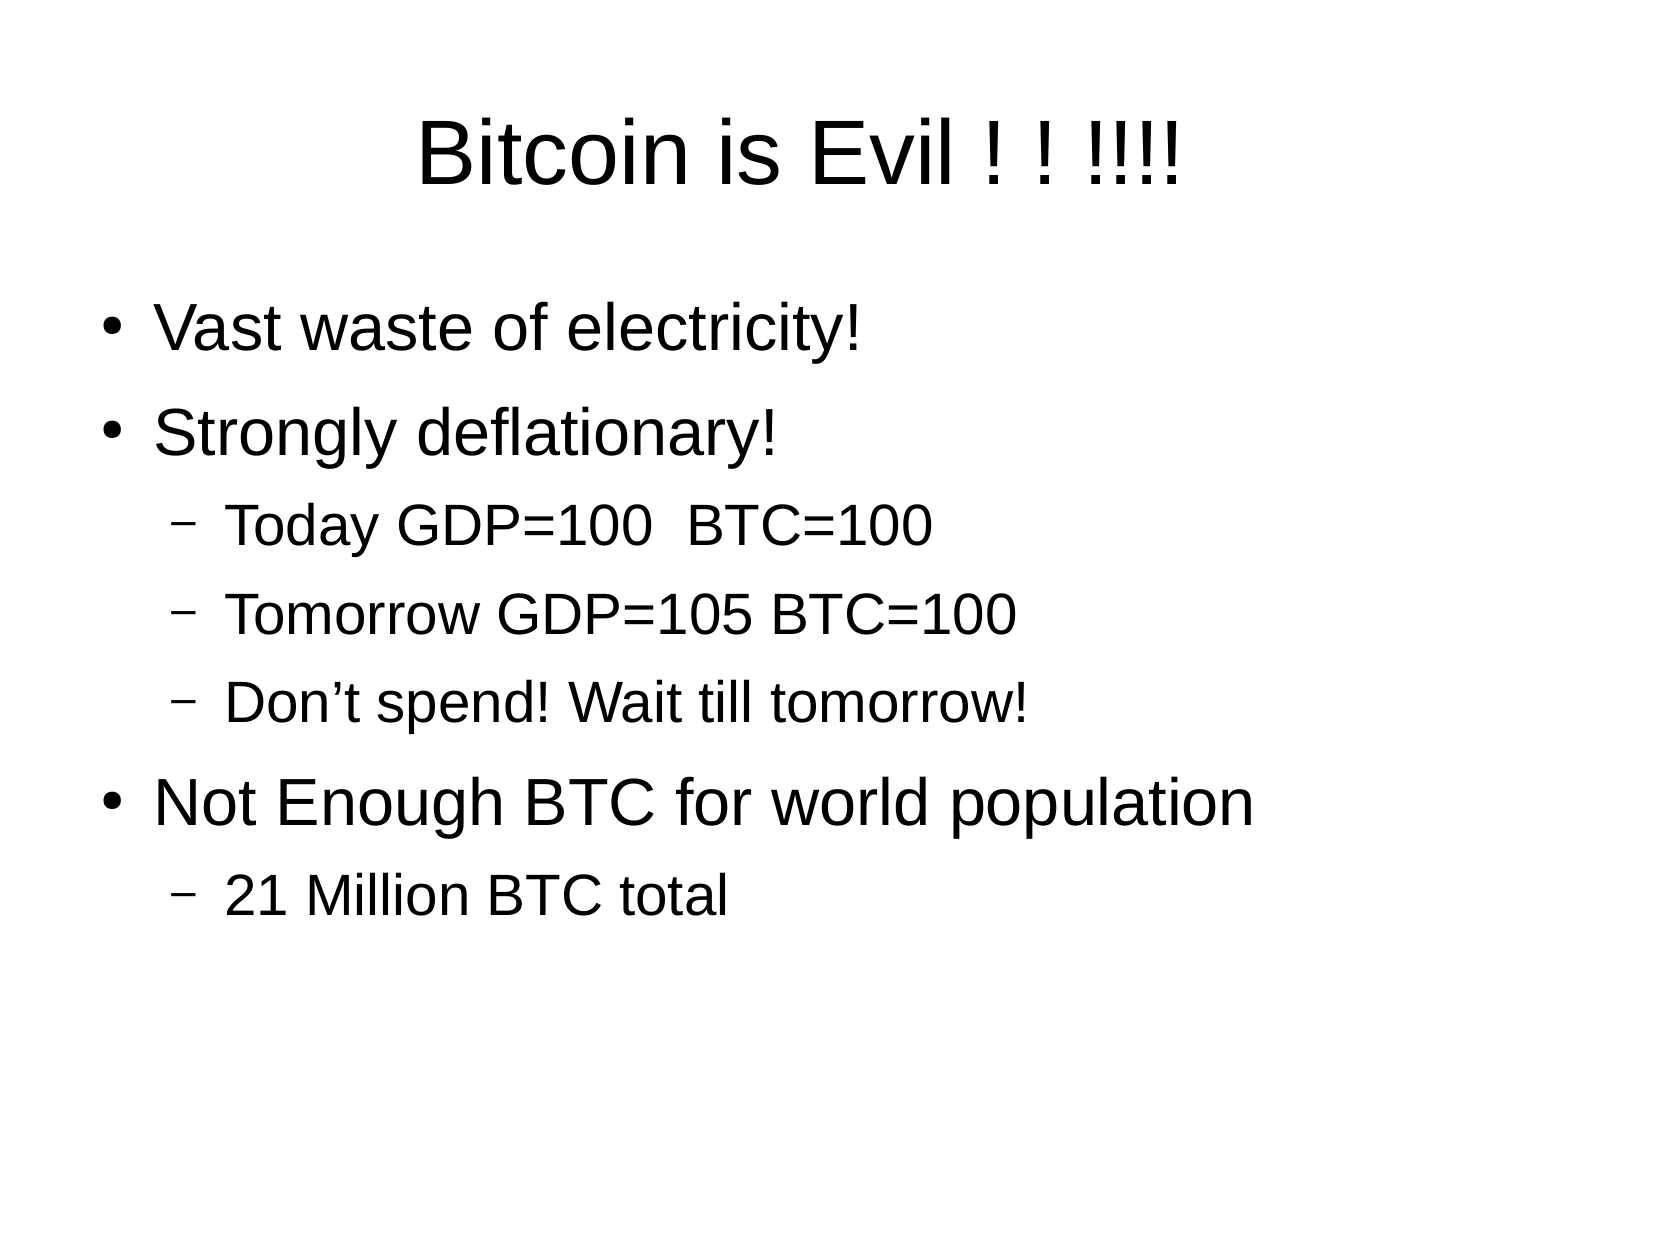

# Bitcoin is Evil ! ! !!!!
Vast waste of electricity!
Strongly deflationary!
Today GDP=100 BTC=100
Tomorrow GDP=105 BTC=100
Don’t spend! Wait till tomorrow!
Not Enough BTC for world population
21 Million BTC total